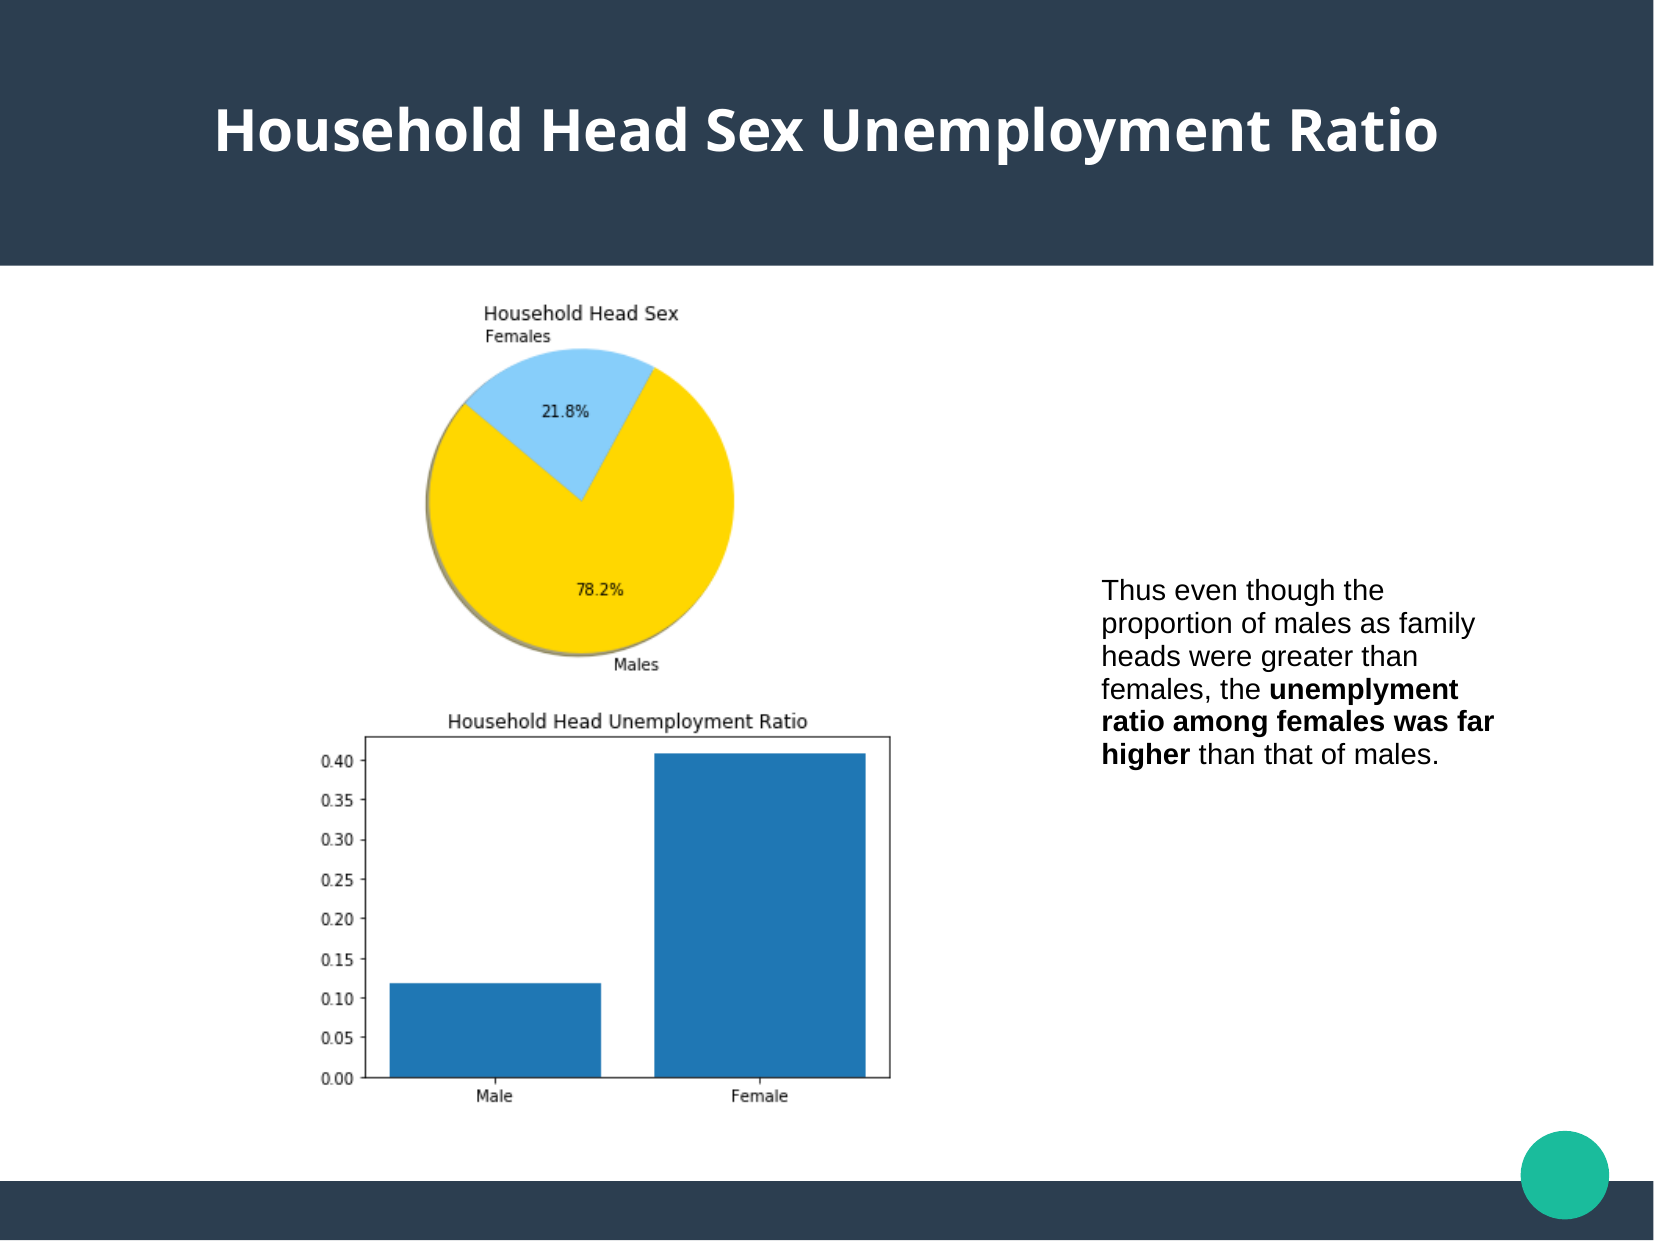

Household Head Sex Unemployment Ratio
Thus even though the proportion of males as family heads were greater than females, the unemplyment ratio among females was far higher than that of males.